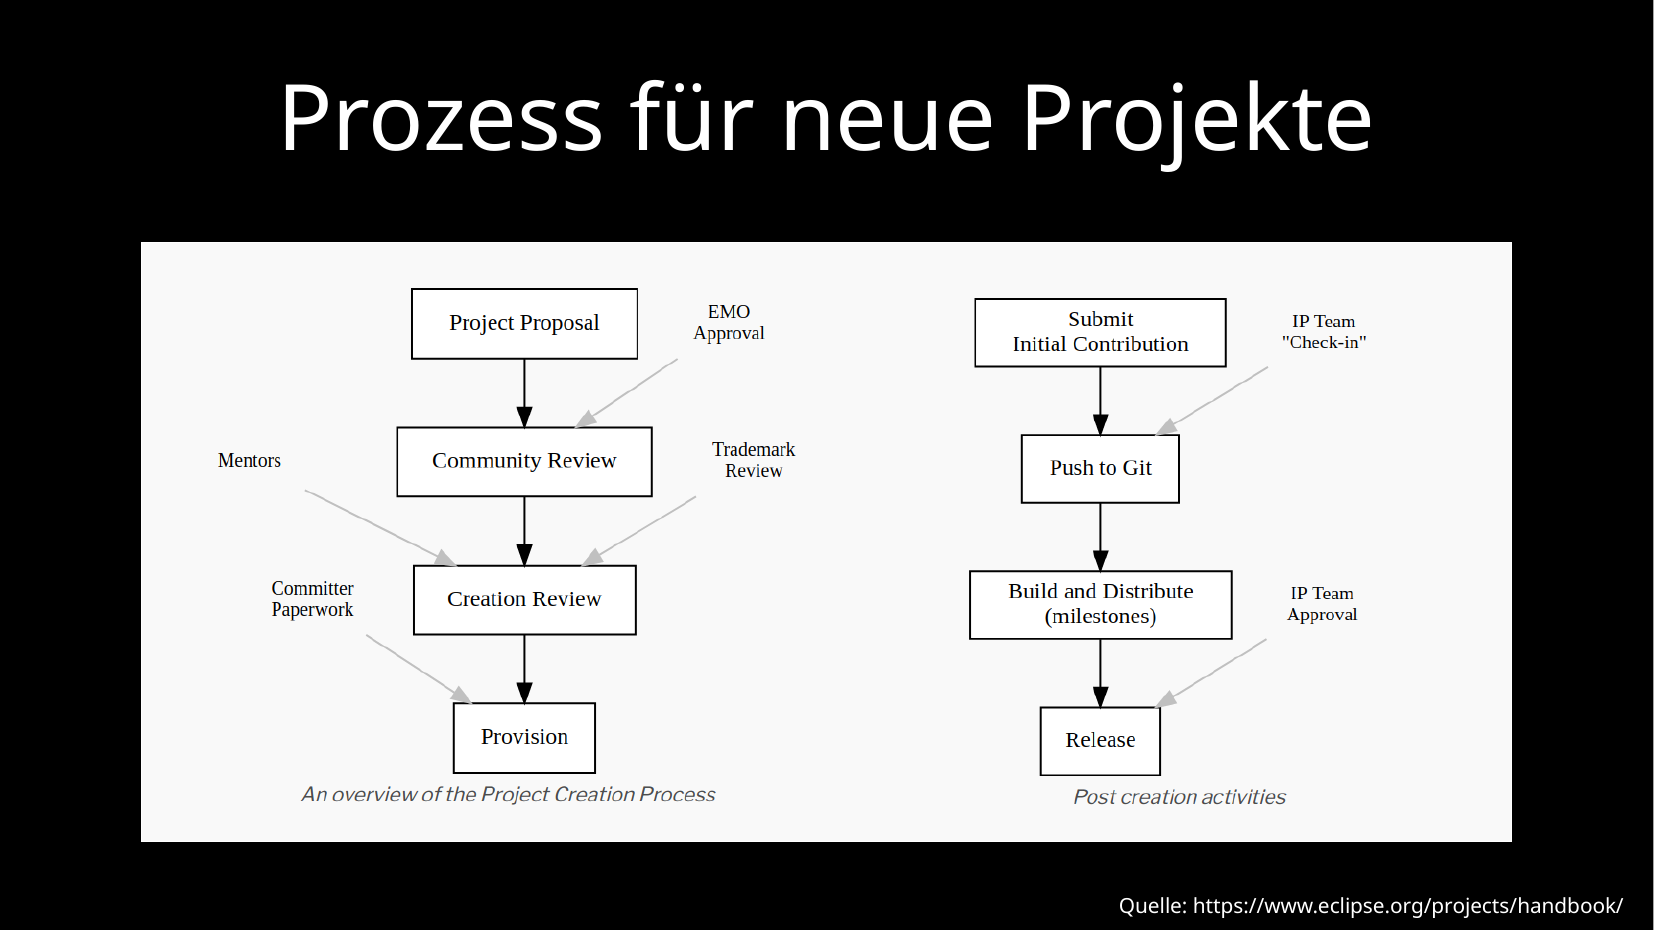

# Prozess für neue Projekte
Quelle: https://www.eclipse.org/projects/handbook/